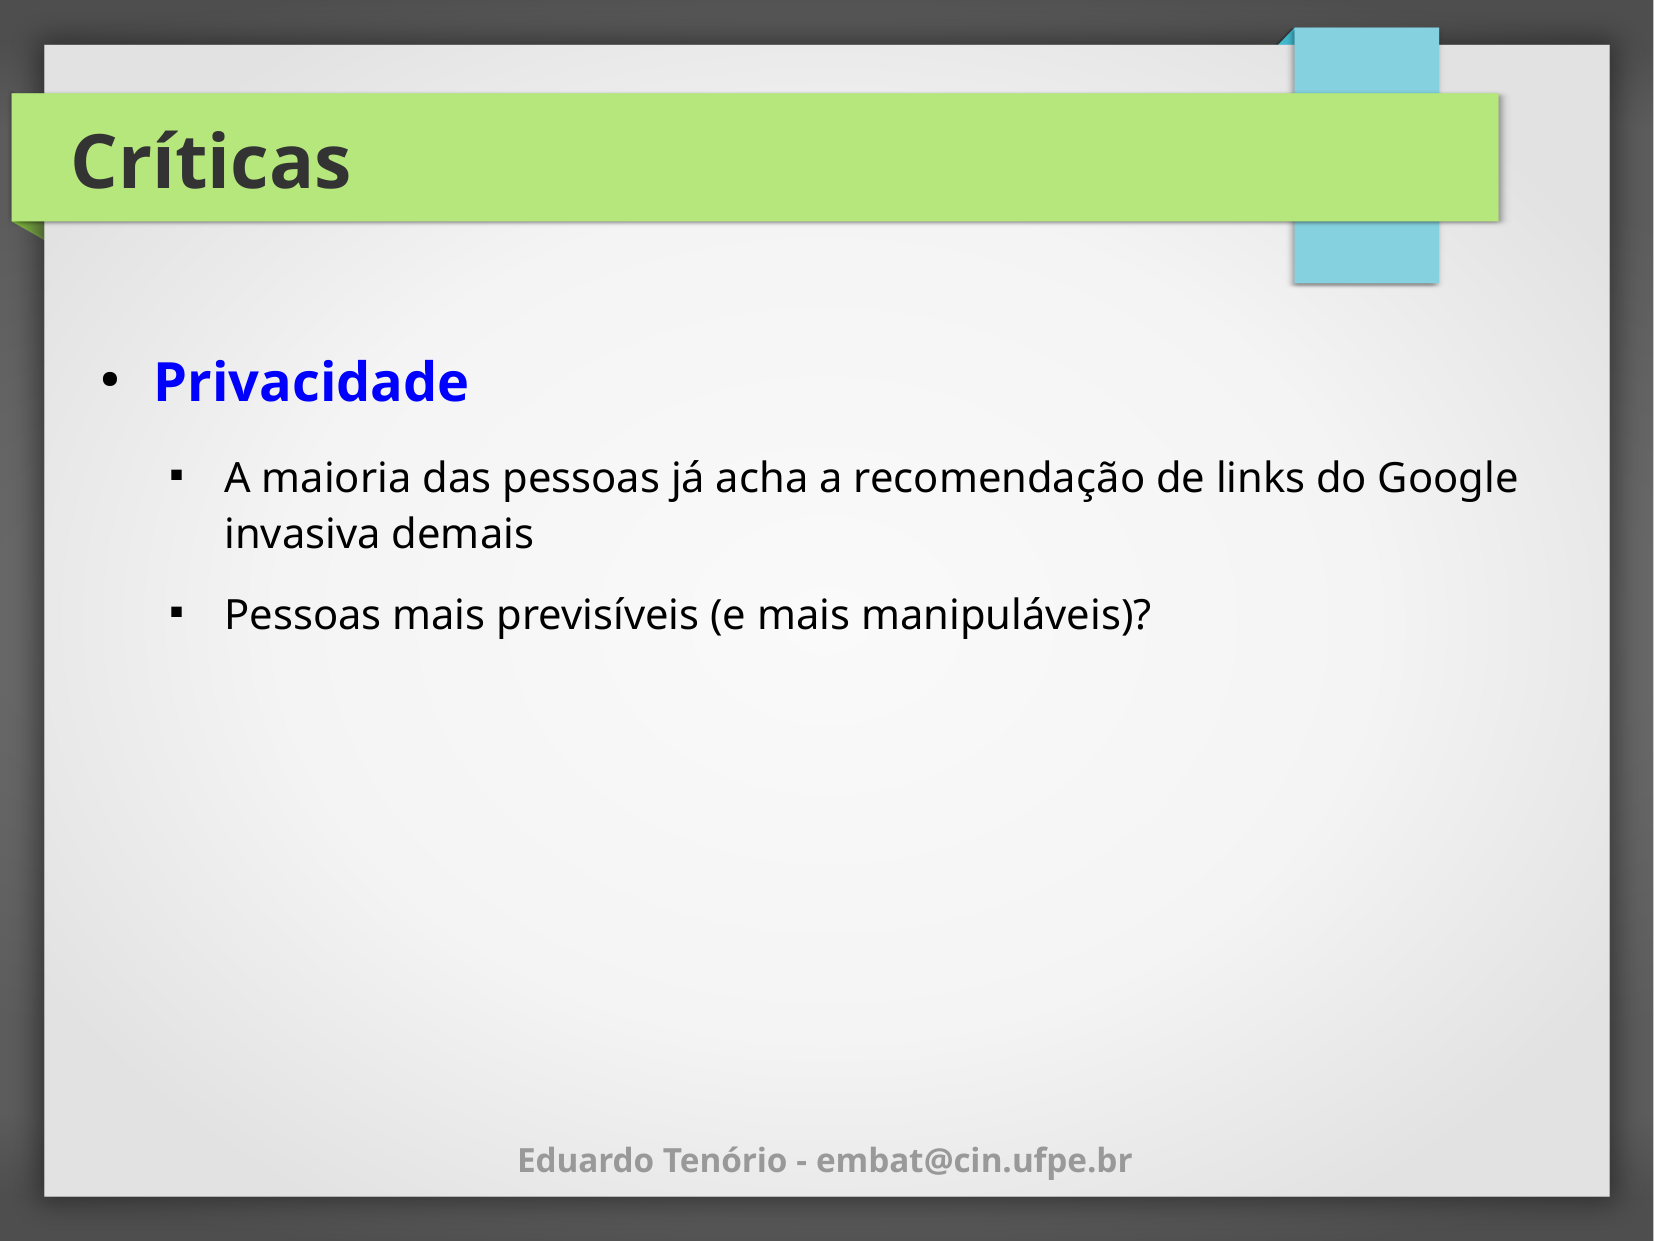

# Críticas
Privacidade
A maioria das pessoas já acha a recomendação de links do Google invasiva demais
Pessoas mais previsíveis (e mais manipuláveis)?
Eduardo Tenório - embat@cin.ufpe.br